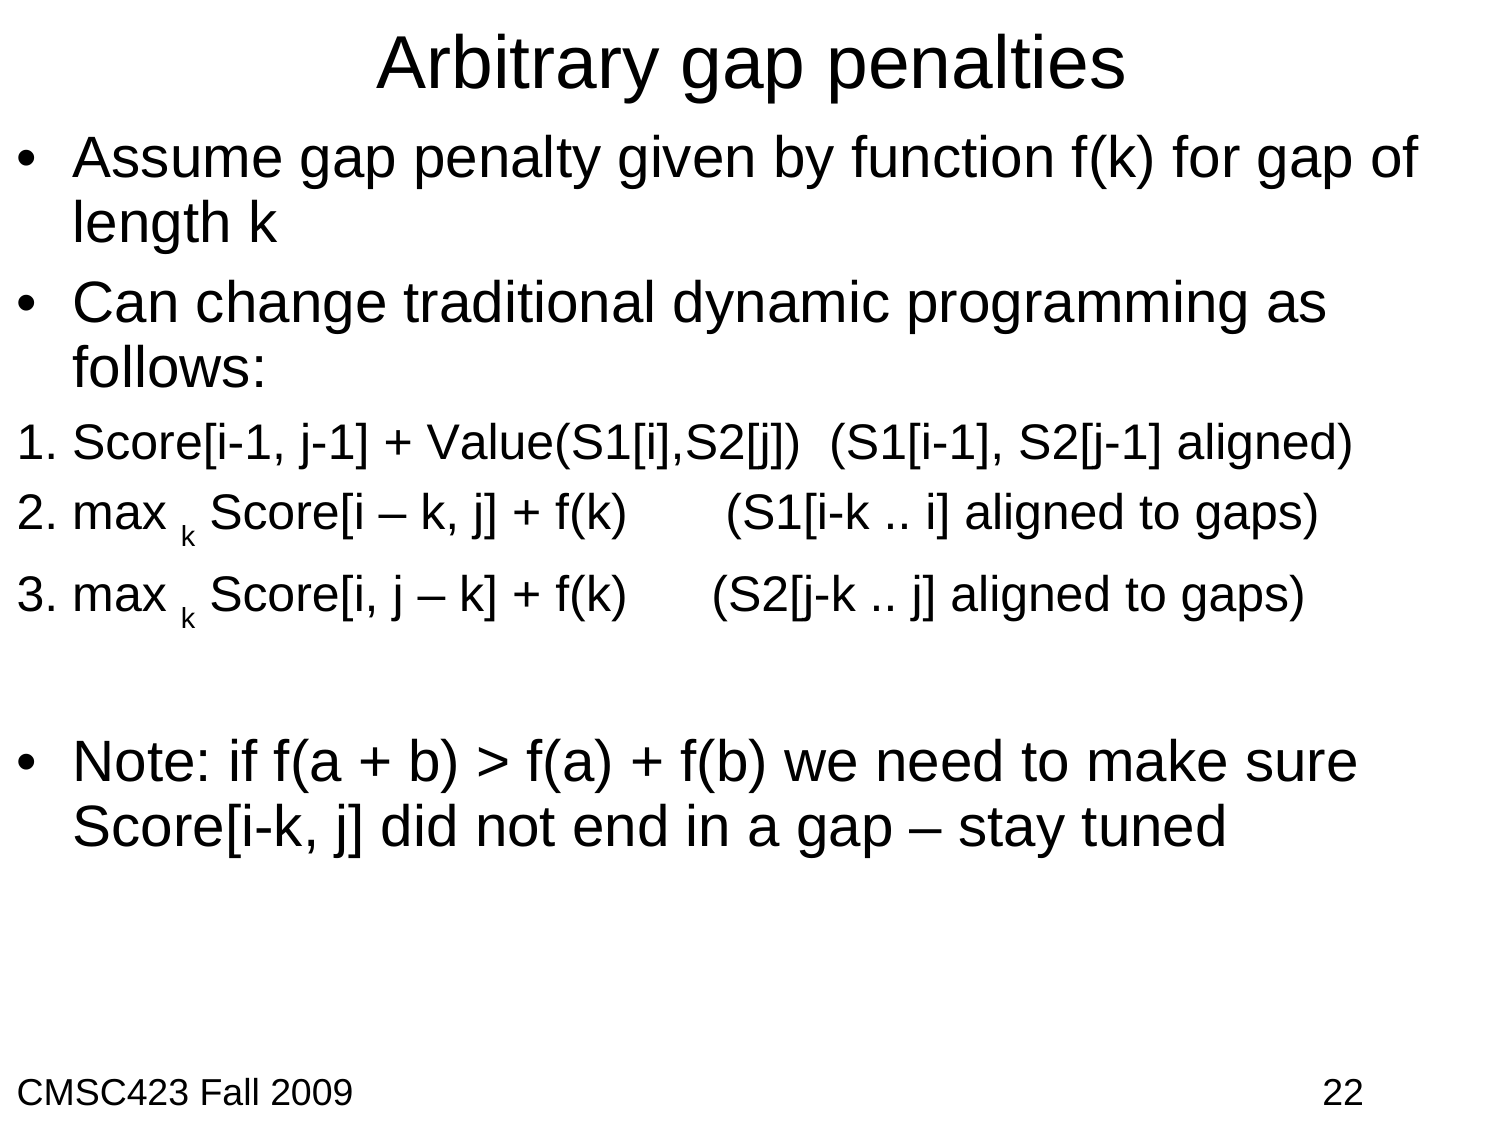

# Arbitrary gap penalties
Assume gap penalty given by function f(k) for gap of length k
Can change traditional dynamic programming as follows:
1. Score[i-1, j-1] + Value(S1[i],S2[j]) (S1[i-1], S2[j-1] aligned)
2. max k Score[i – k, j] + f(k) (S1[i-k .. i] aligned to gaps)
3. max k Score[i, j – k] + f(k) (S2[j-k .. j] aligned to gaps)
Note: if f(a + b) > f(a) + f(b) we need to make sure Score[i-k, j] did not end in a gap – stay tuned
CMSC423 Fall 2009
22